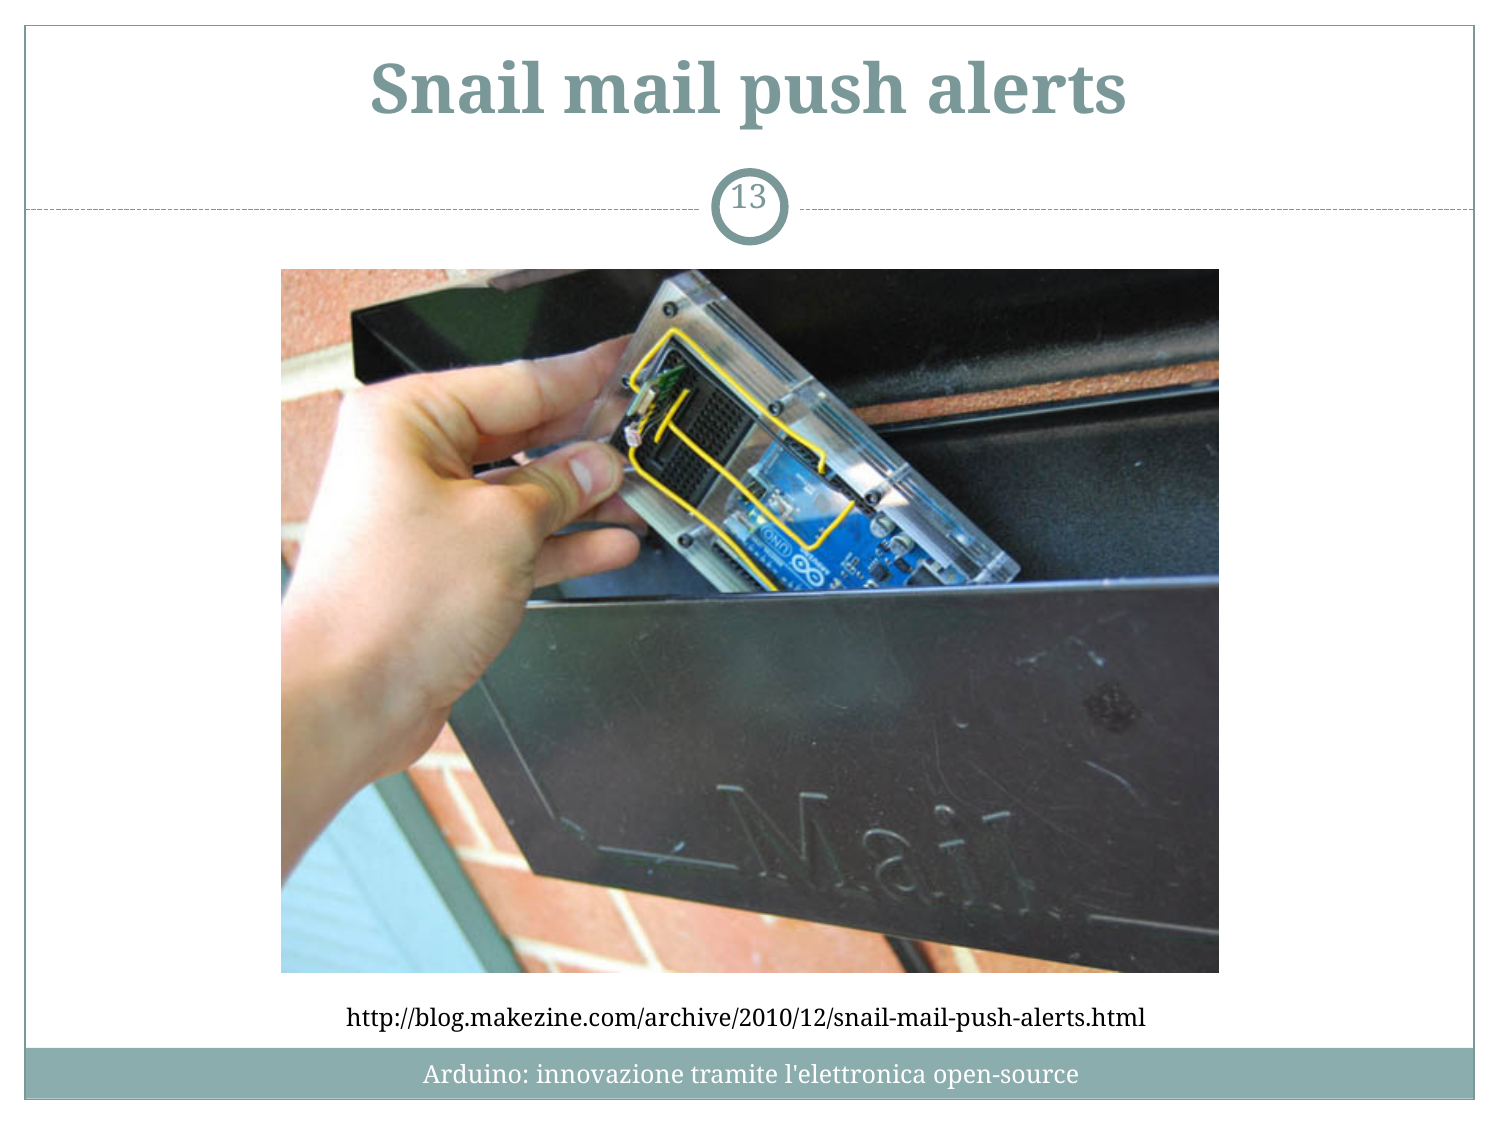

# Snail mail push alerts
http://blog.makezine.com/archive/2010/12/snail-mail-push-alerts.html
Arduino: innovazione tramite l'elettronica open-source